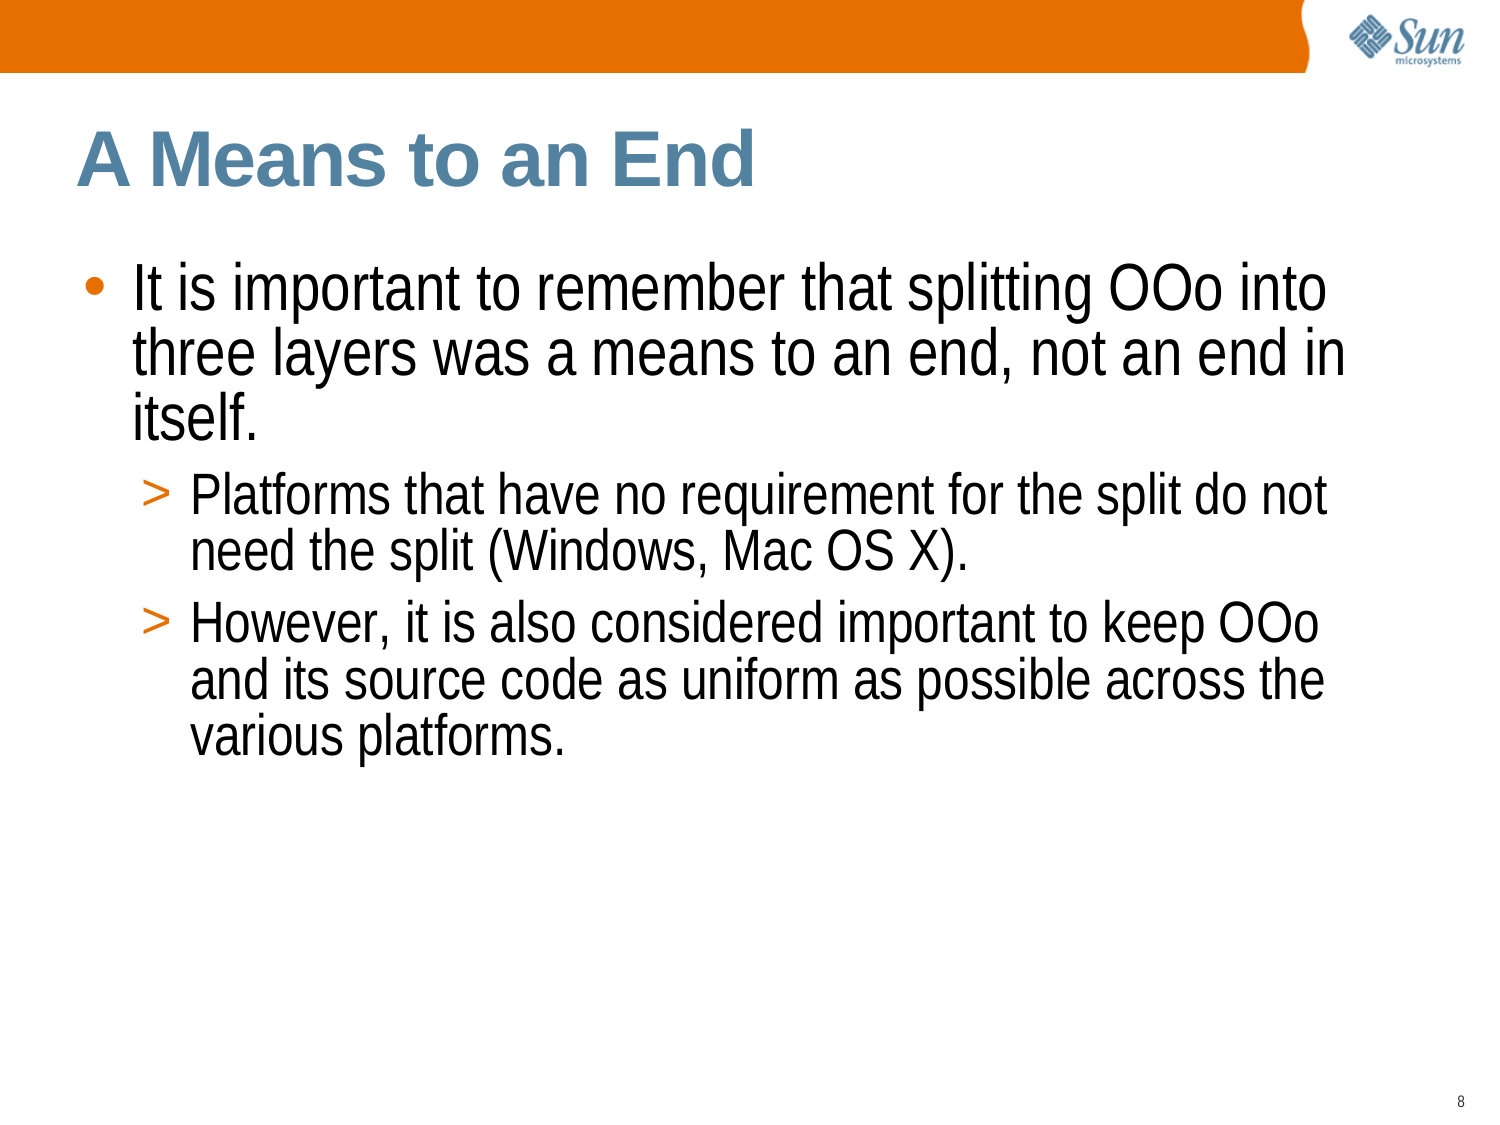

# A Means to an End
It is important to remember that splitting OOo into three layers was a means to an end, not an end in itself.
Platforms that have no requirement for the split do not need the split (Windows, Mac OS X).
However, it is also considered important to keep OOo and its source code as uniform as possible across the various platforms.